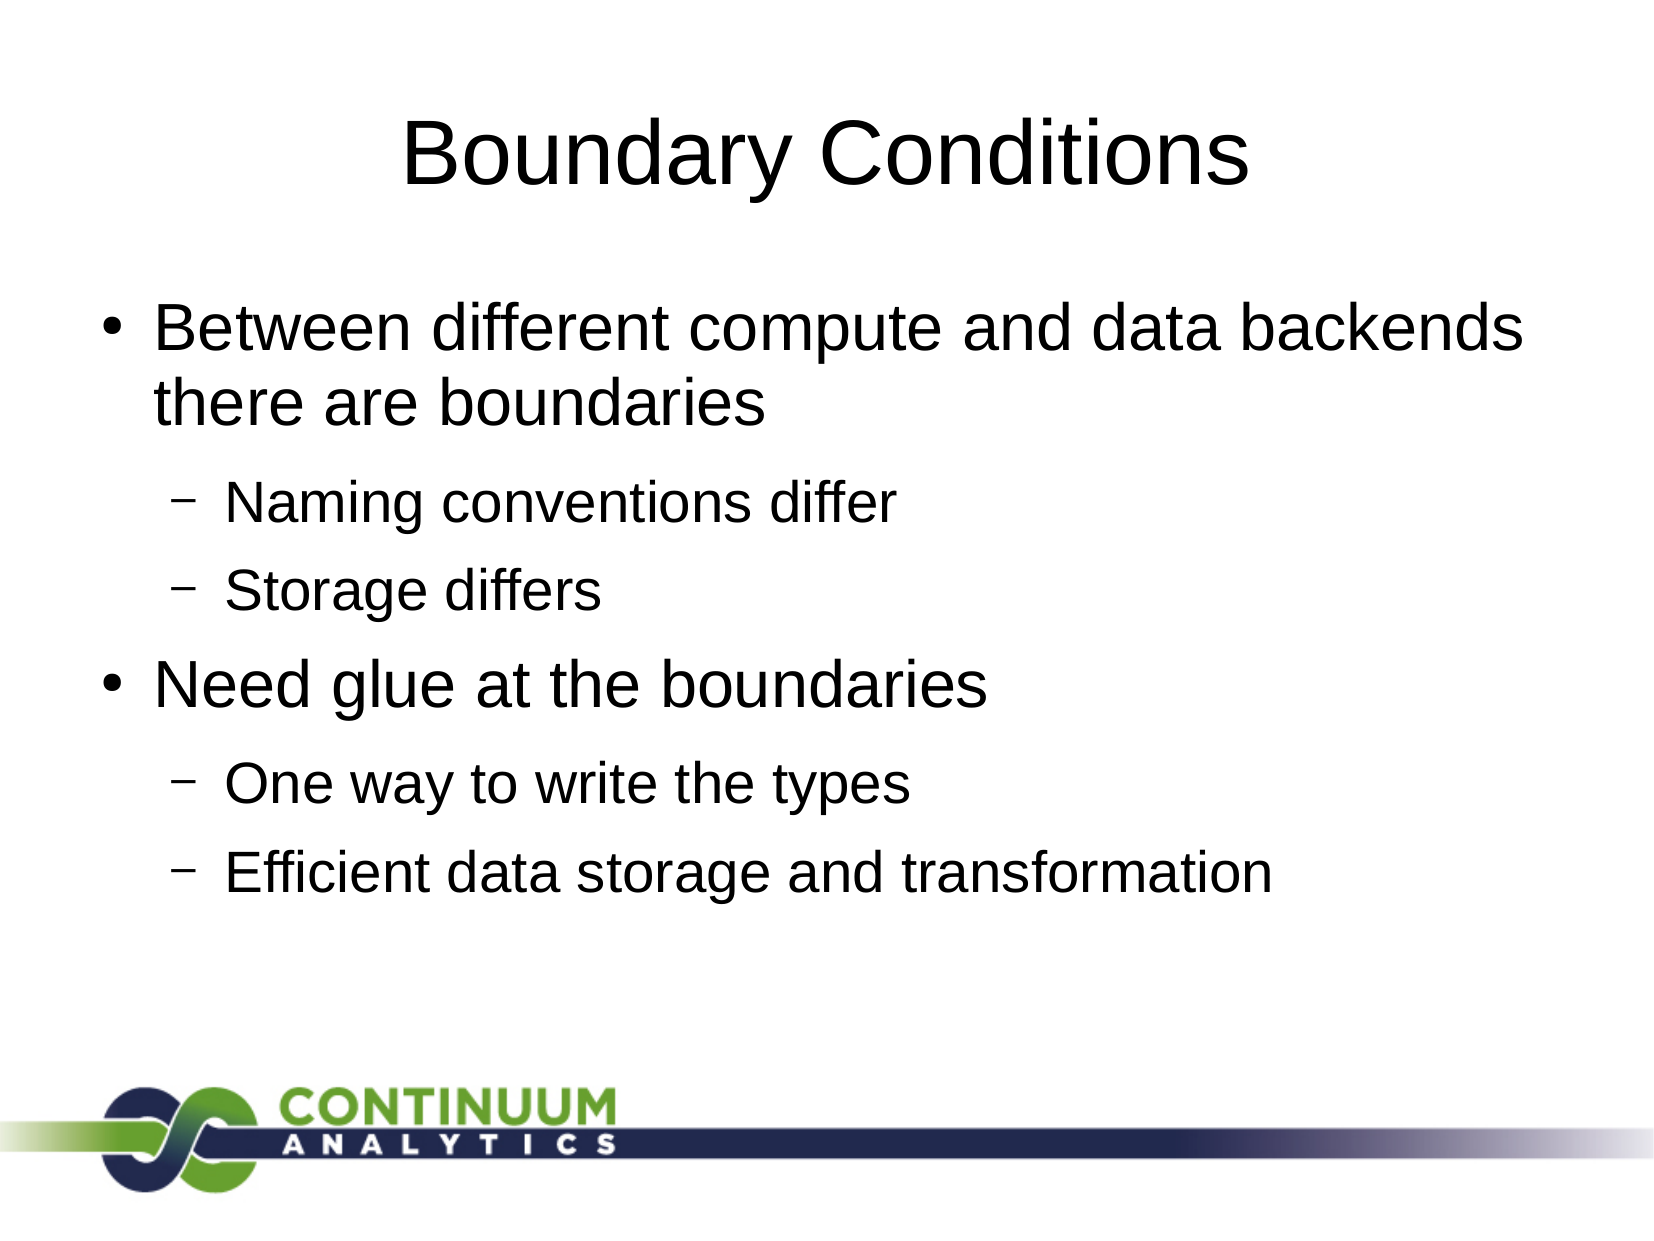

# Boundary Conditions
Between different compute and data backends there are boundaries
Naming conventions differ
Storage differs
Need glue at the boundaries
One way to write the types
Efficient data storage and transformation